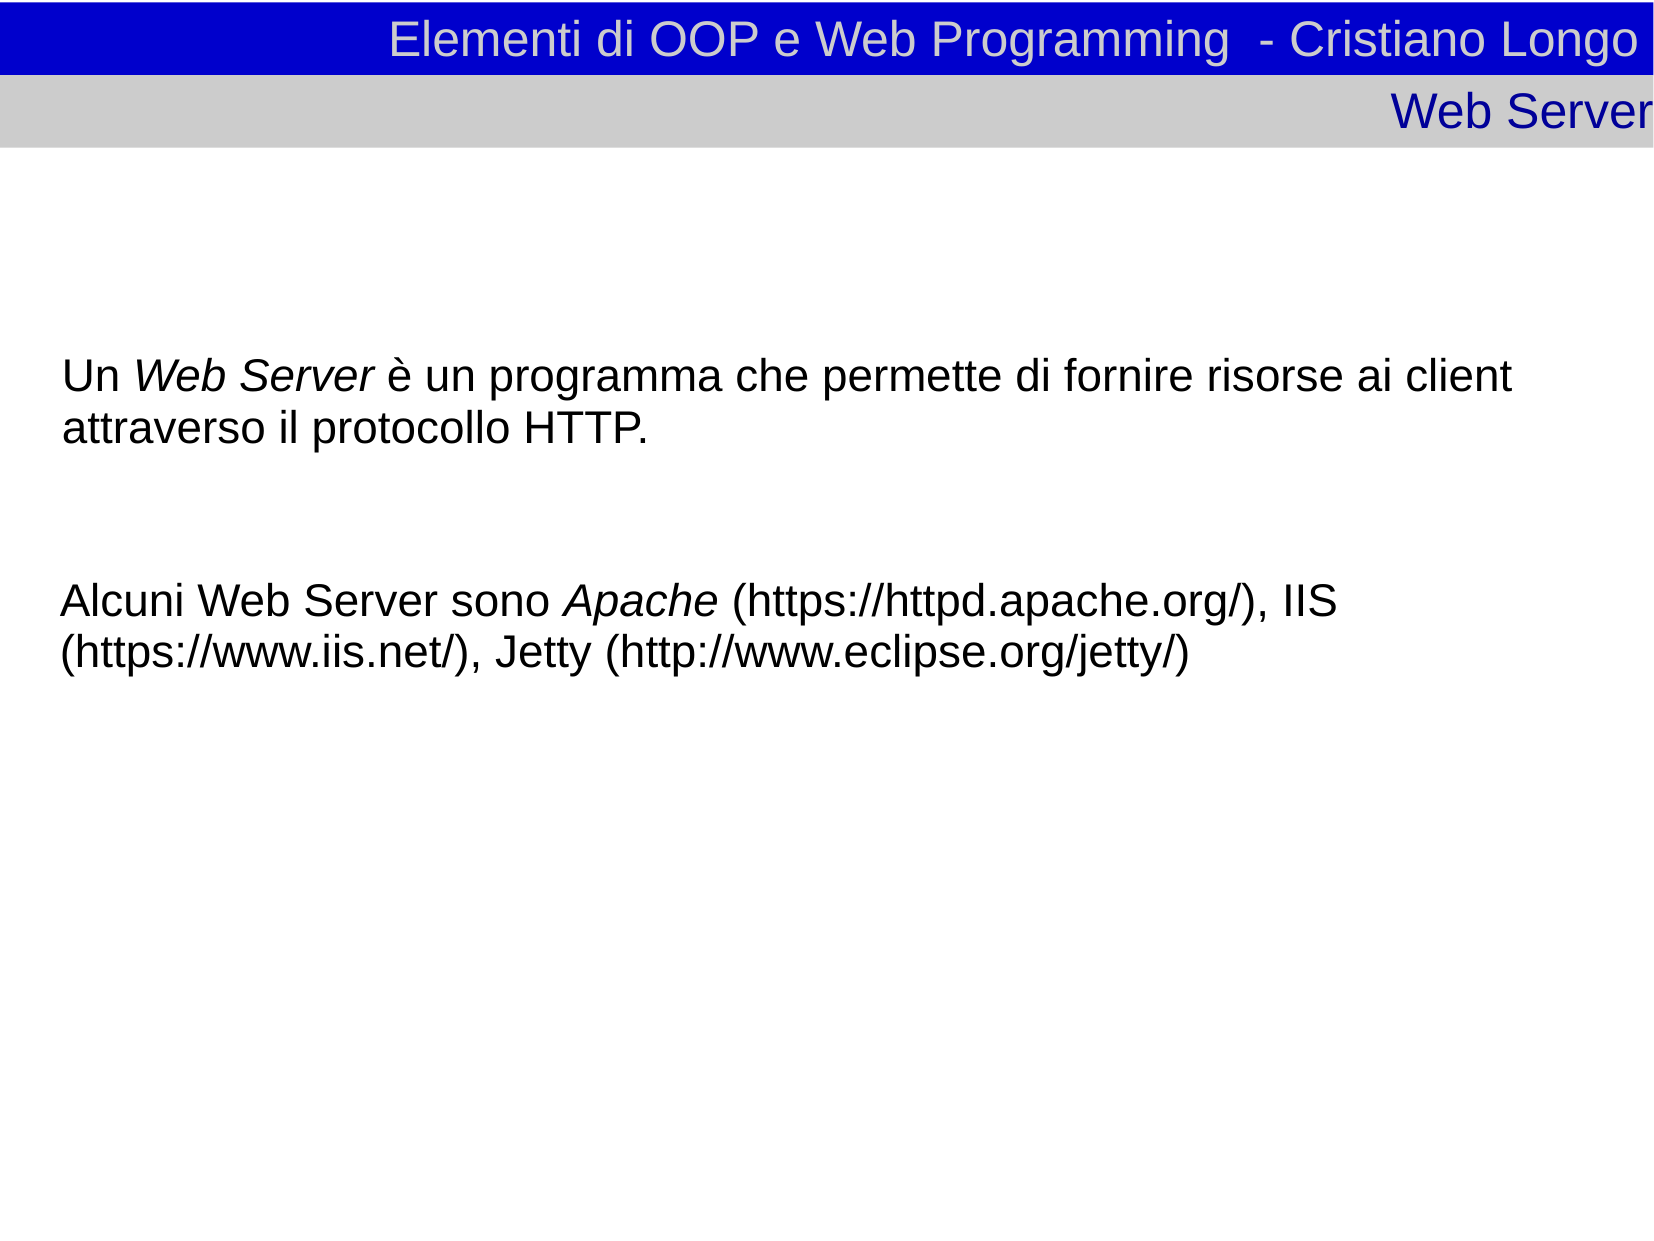

# Elementi di OOP e Web Programming - Cristiano Longo
Web Server
Un Web Server è un programma che permette di fornire risorse ai client attraverso il protocollo HTTP.
Alcuni Web Server sono Apache (https://httpd.apache.org/), IIS (https://www.iis.net/), Jetty (http://www.eclipse.org/jetty/)